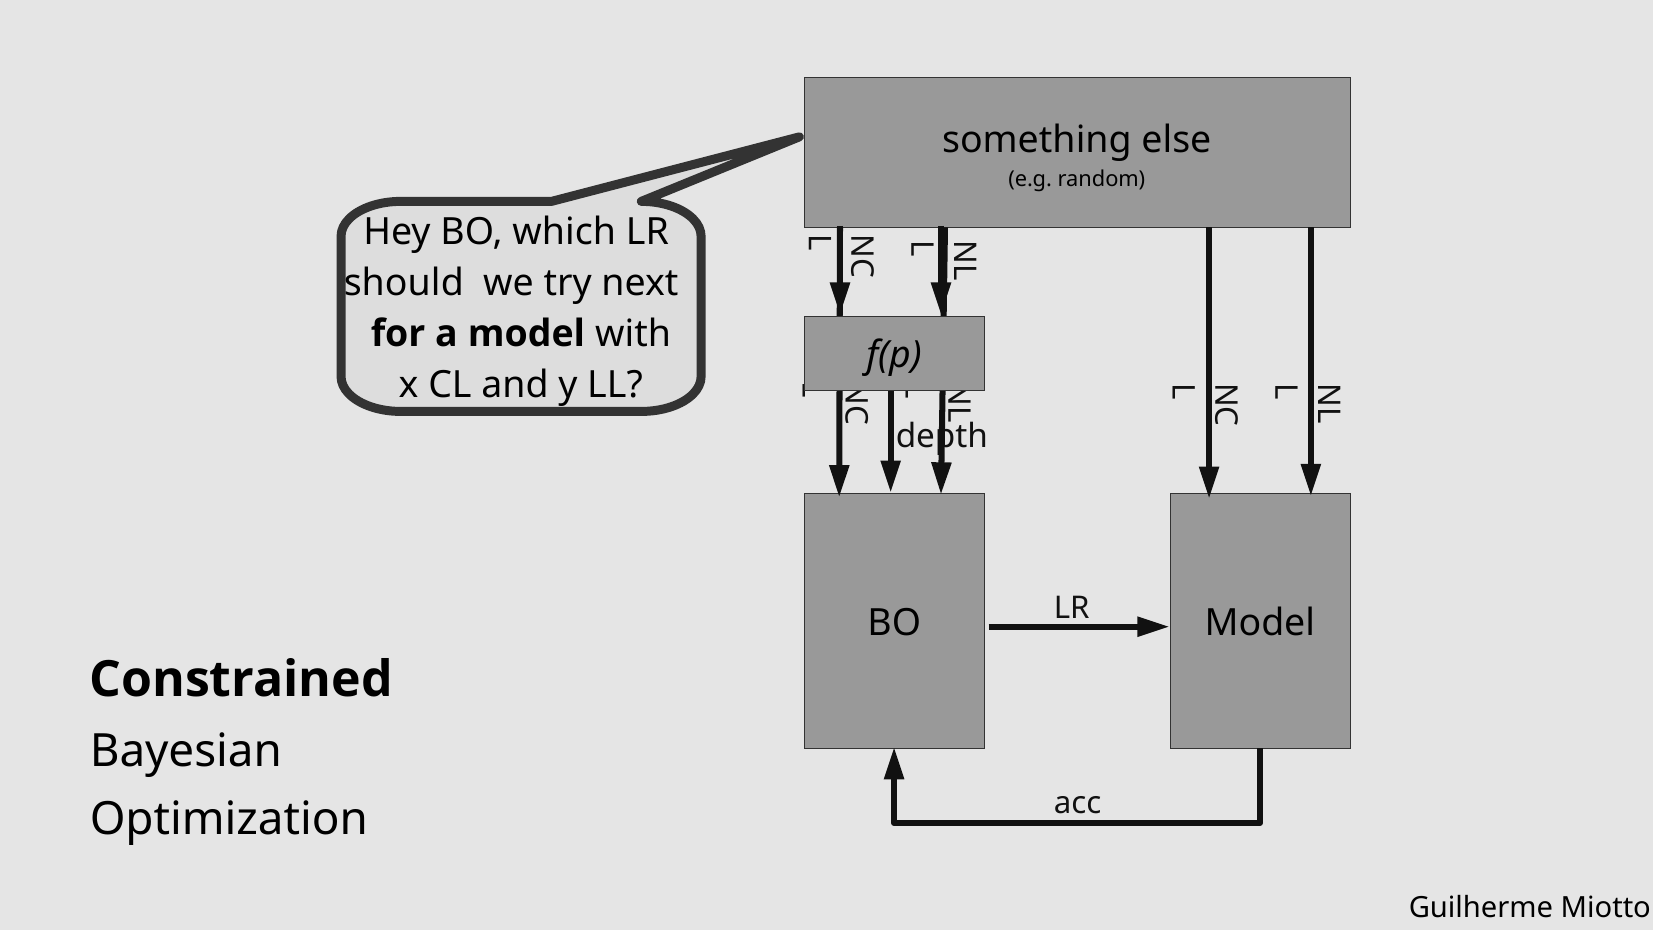

something else
(e.g. random)
NCL
NLL
Hey BO, which LR
should we try next
for a model with
x CL and y LL?
NCL
NLL
f(p)
depth
NLL
NCL
BO
Model
LR
Constrained
Bayesian
Optimization
acc
Guilherme Miotto